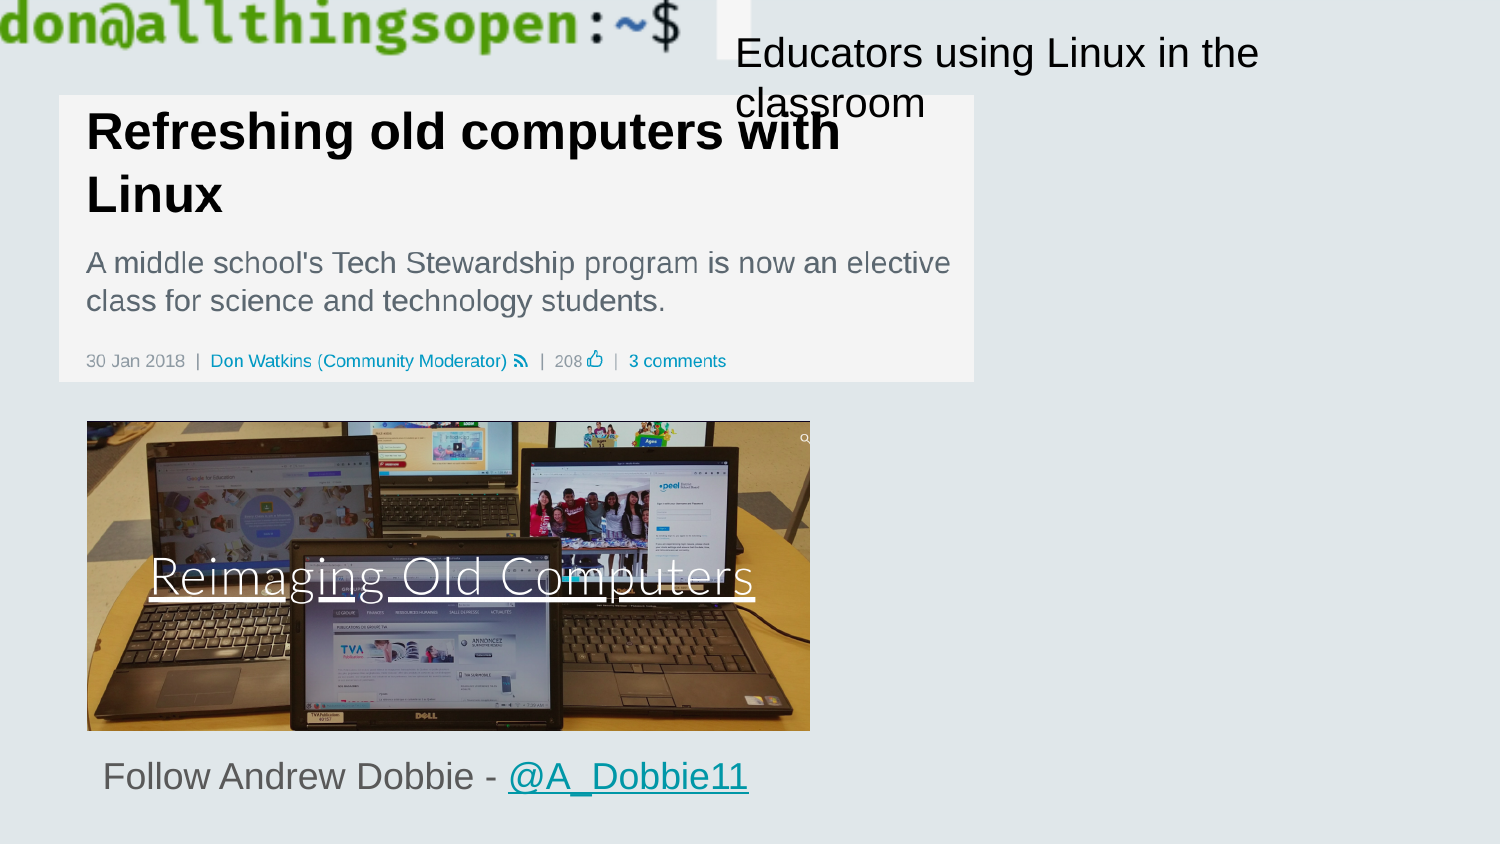

Educators using Linux in the classroom
# Follow Andrew Dobbie - @A_Dobbie11